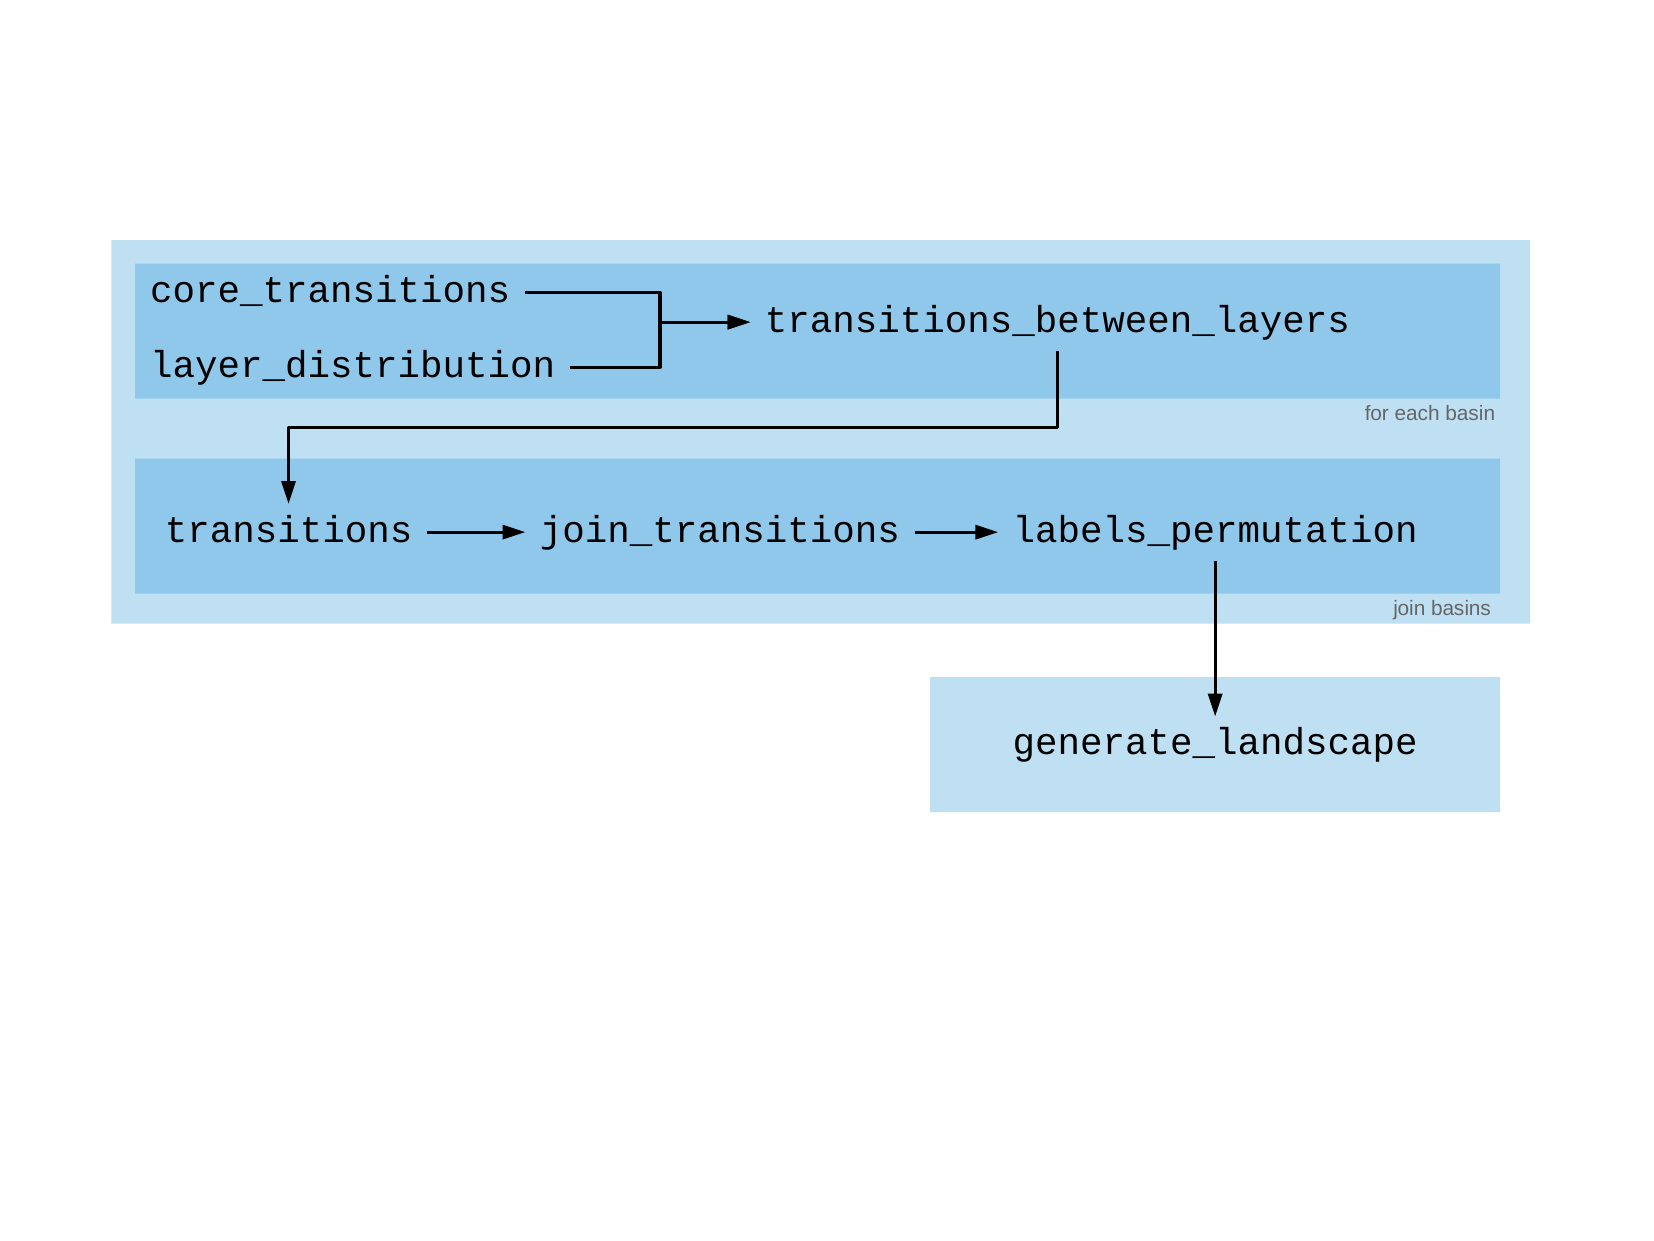

core_transitions
transitions_between_layers
layer_distribution
for each basin
transitions
join_transitions
labels_permutation
join basins
generate_landscape